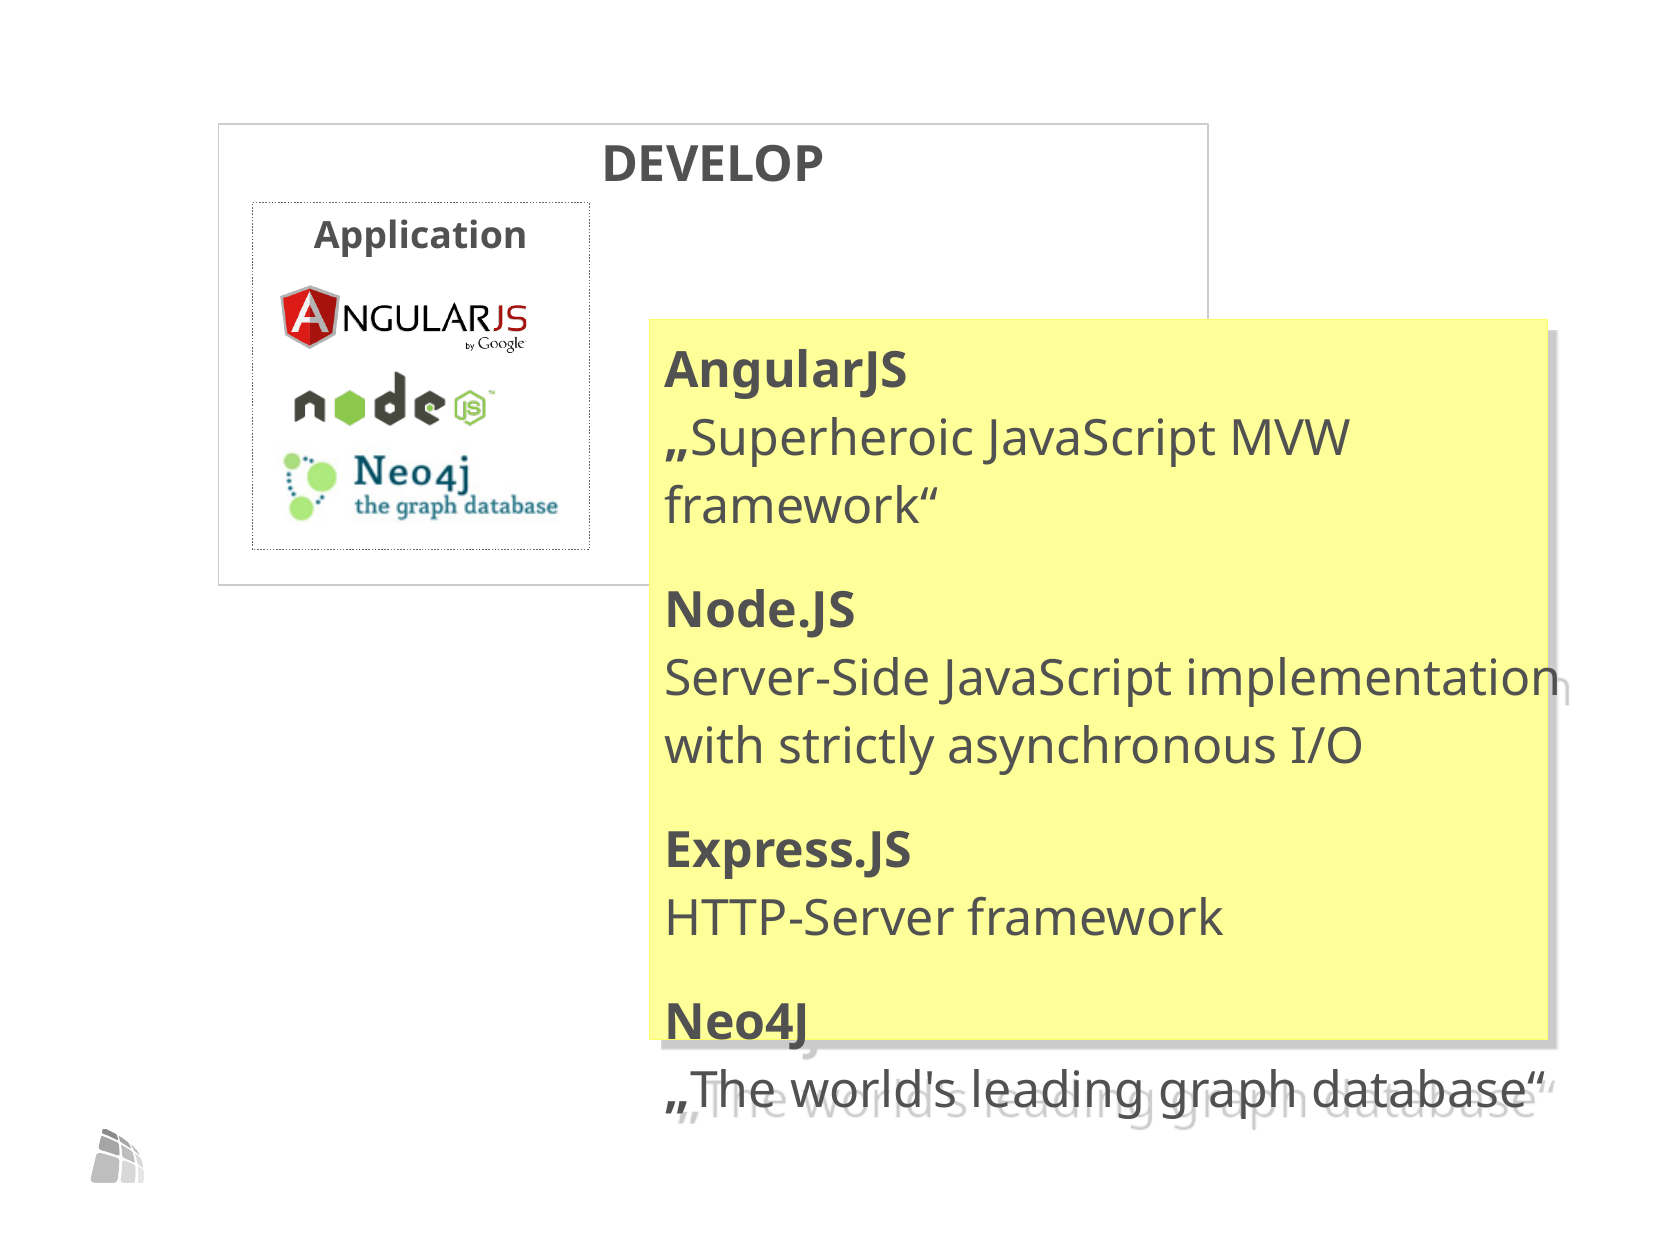

DEVELOP
Application
AngularJS
„Superheroic JavaScript MVW
framework“
Node.JS
Server-Side JavaScript implementation
with strictly asynchronous I/O
Express.JS
HTTP-Server framework
Neo4J
„The world's leading graph database“